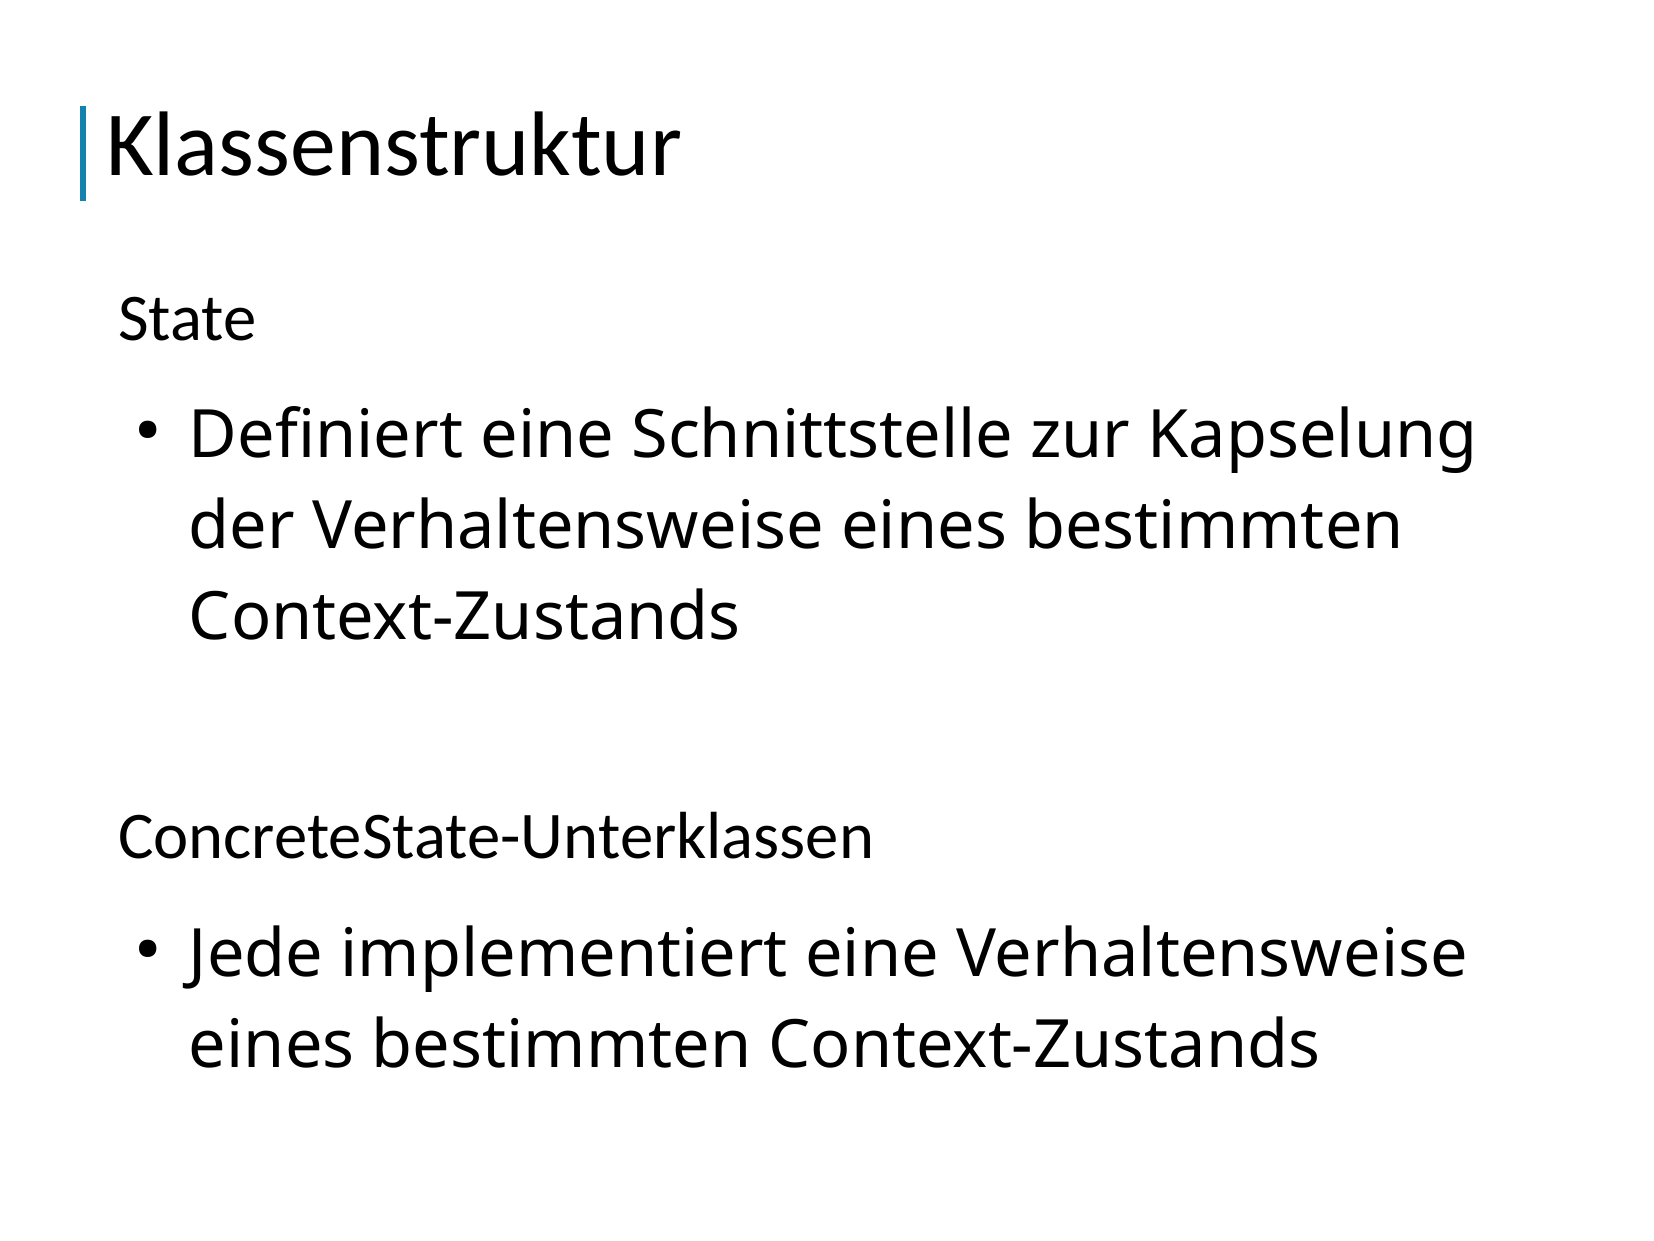

# Klassenstruktur
State
Definiert eine Schnittstelle zur Kapselung der Verhaltensweise eines bestimmten Context-Zustands
ConcreteState-Unterklassen
Jede implementiert eine Verhaltensweise eines bestimmten Context-Zustands